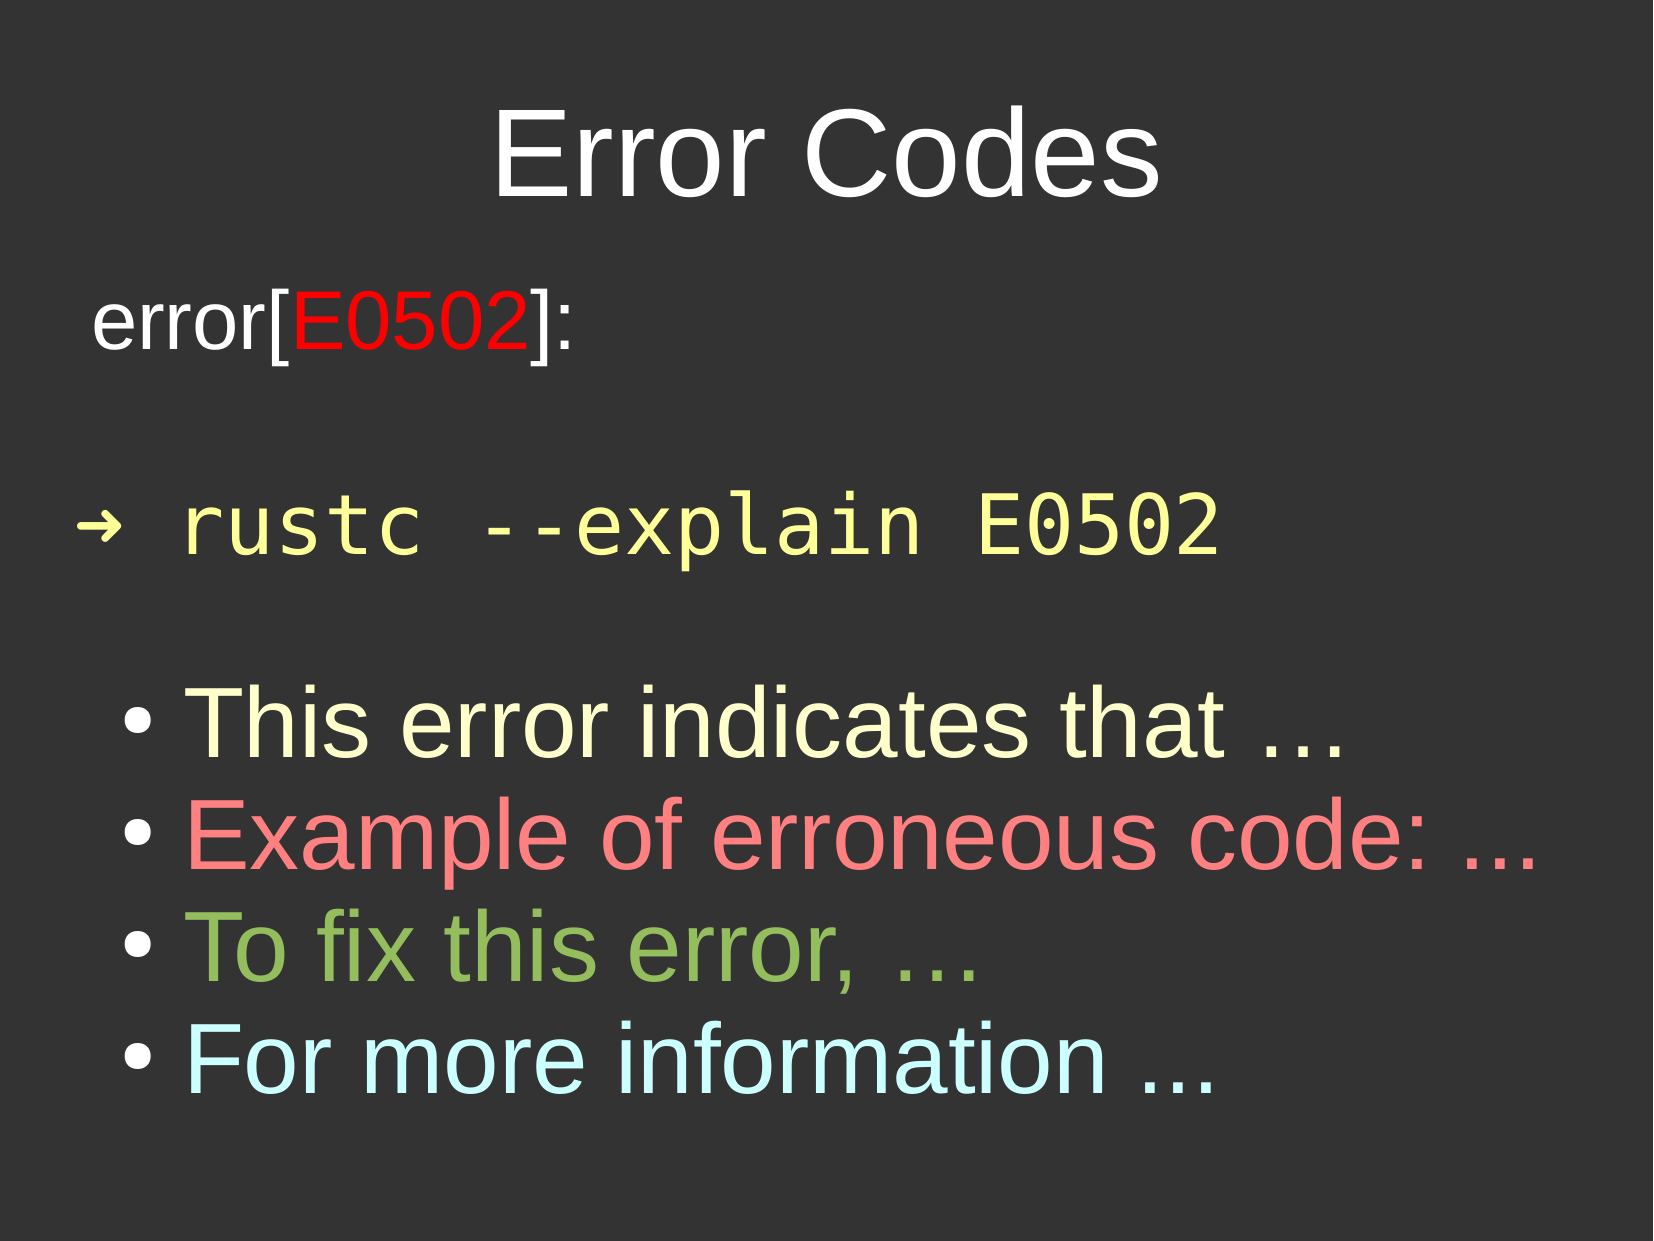

# Error Codes
error[E0502]:
➜ rustc --explain E0502
 This error indicates that …
 Example of erroneous code: ...
 To fix this error, …
 For more information ...